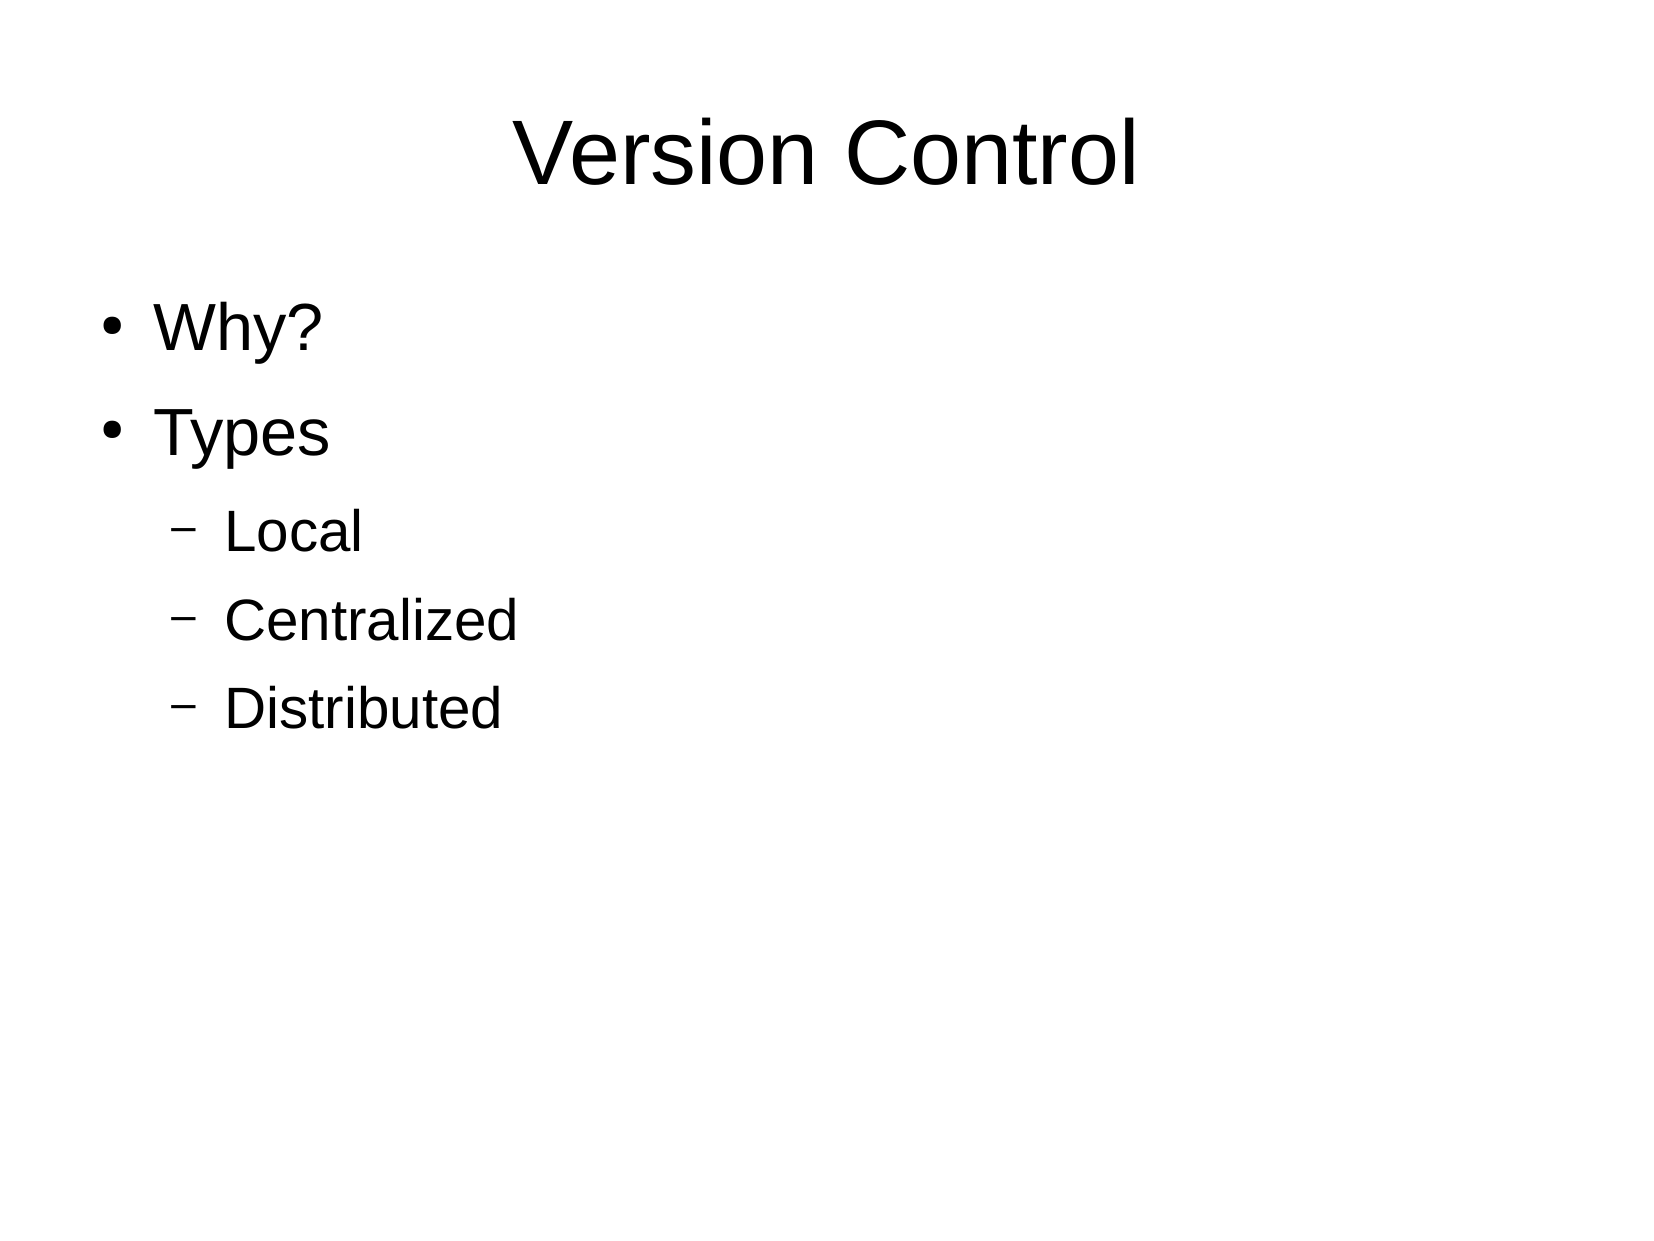

# Version Control
Why?
Types
Local
Centralized
Distributed